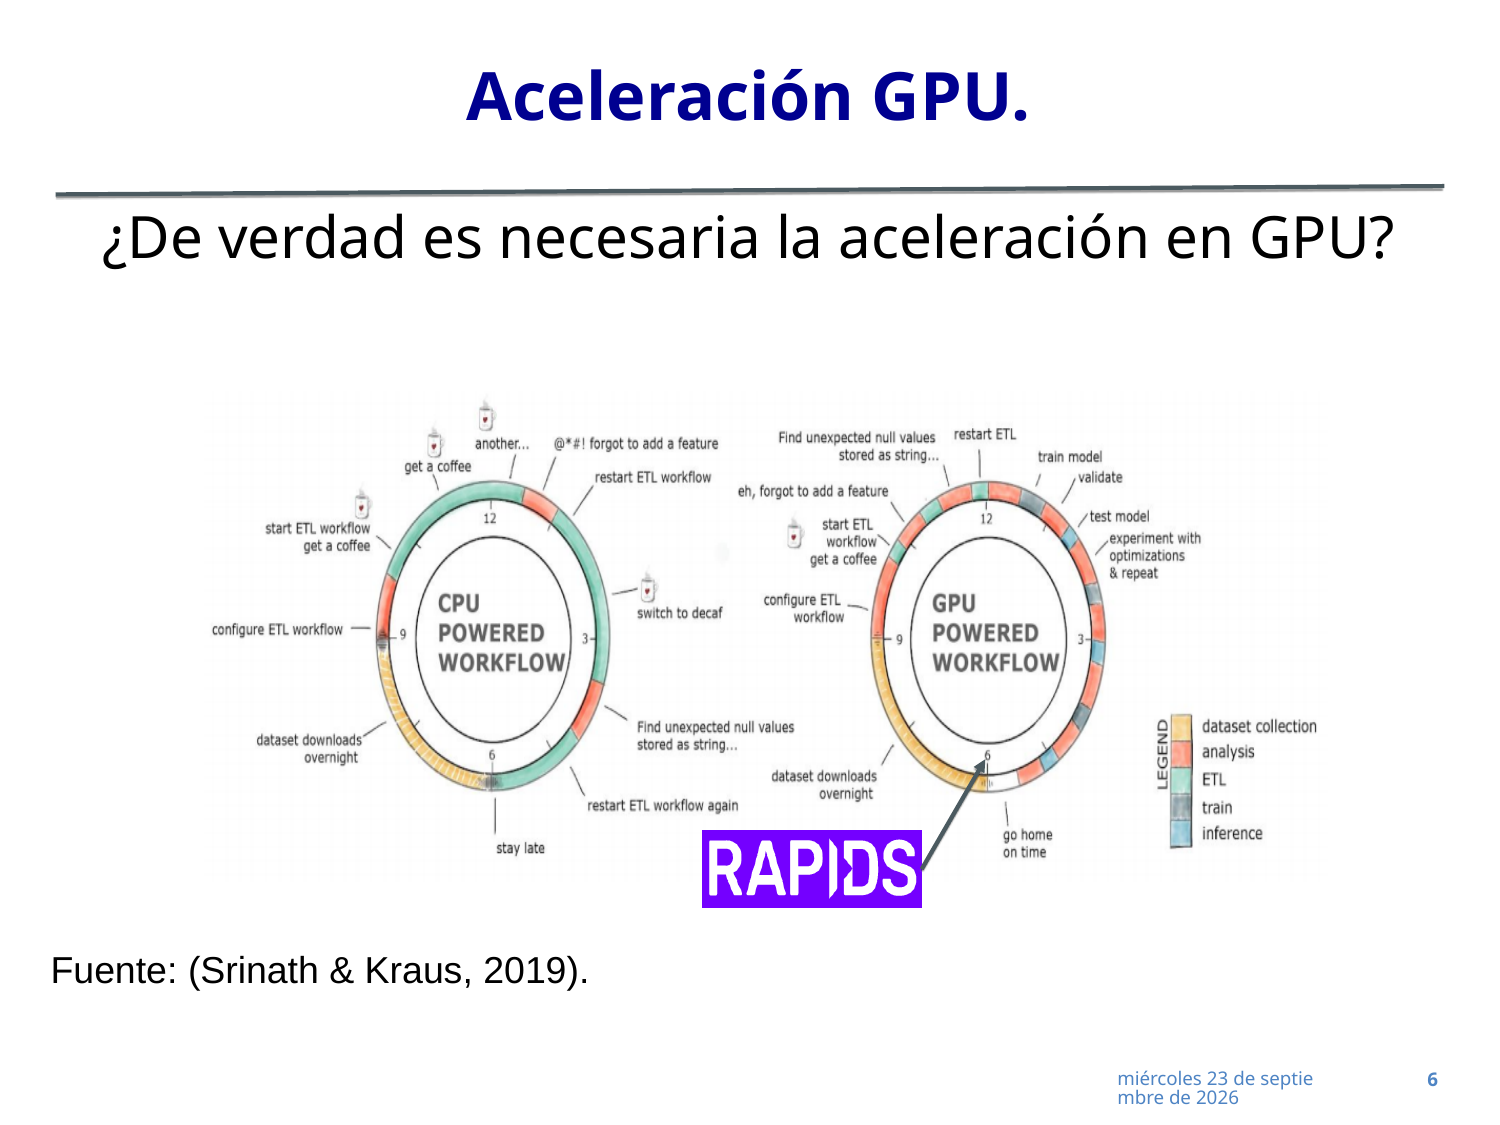

# Aceleración GPU.
¿De verdad es necesaria la aceleración en GPU?
Fuente: (Srinath & Kraus, 2019).